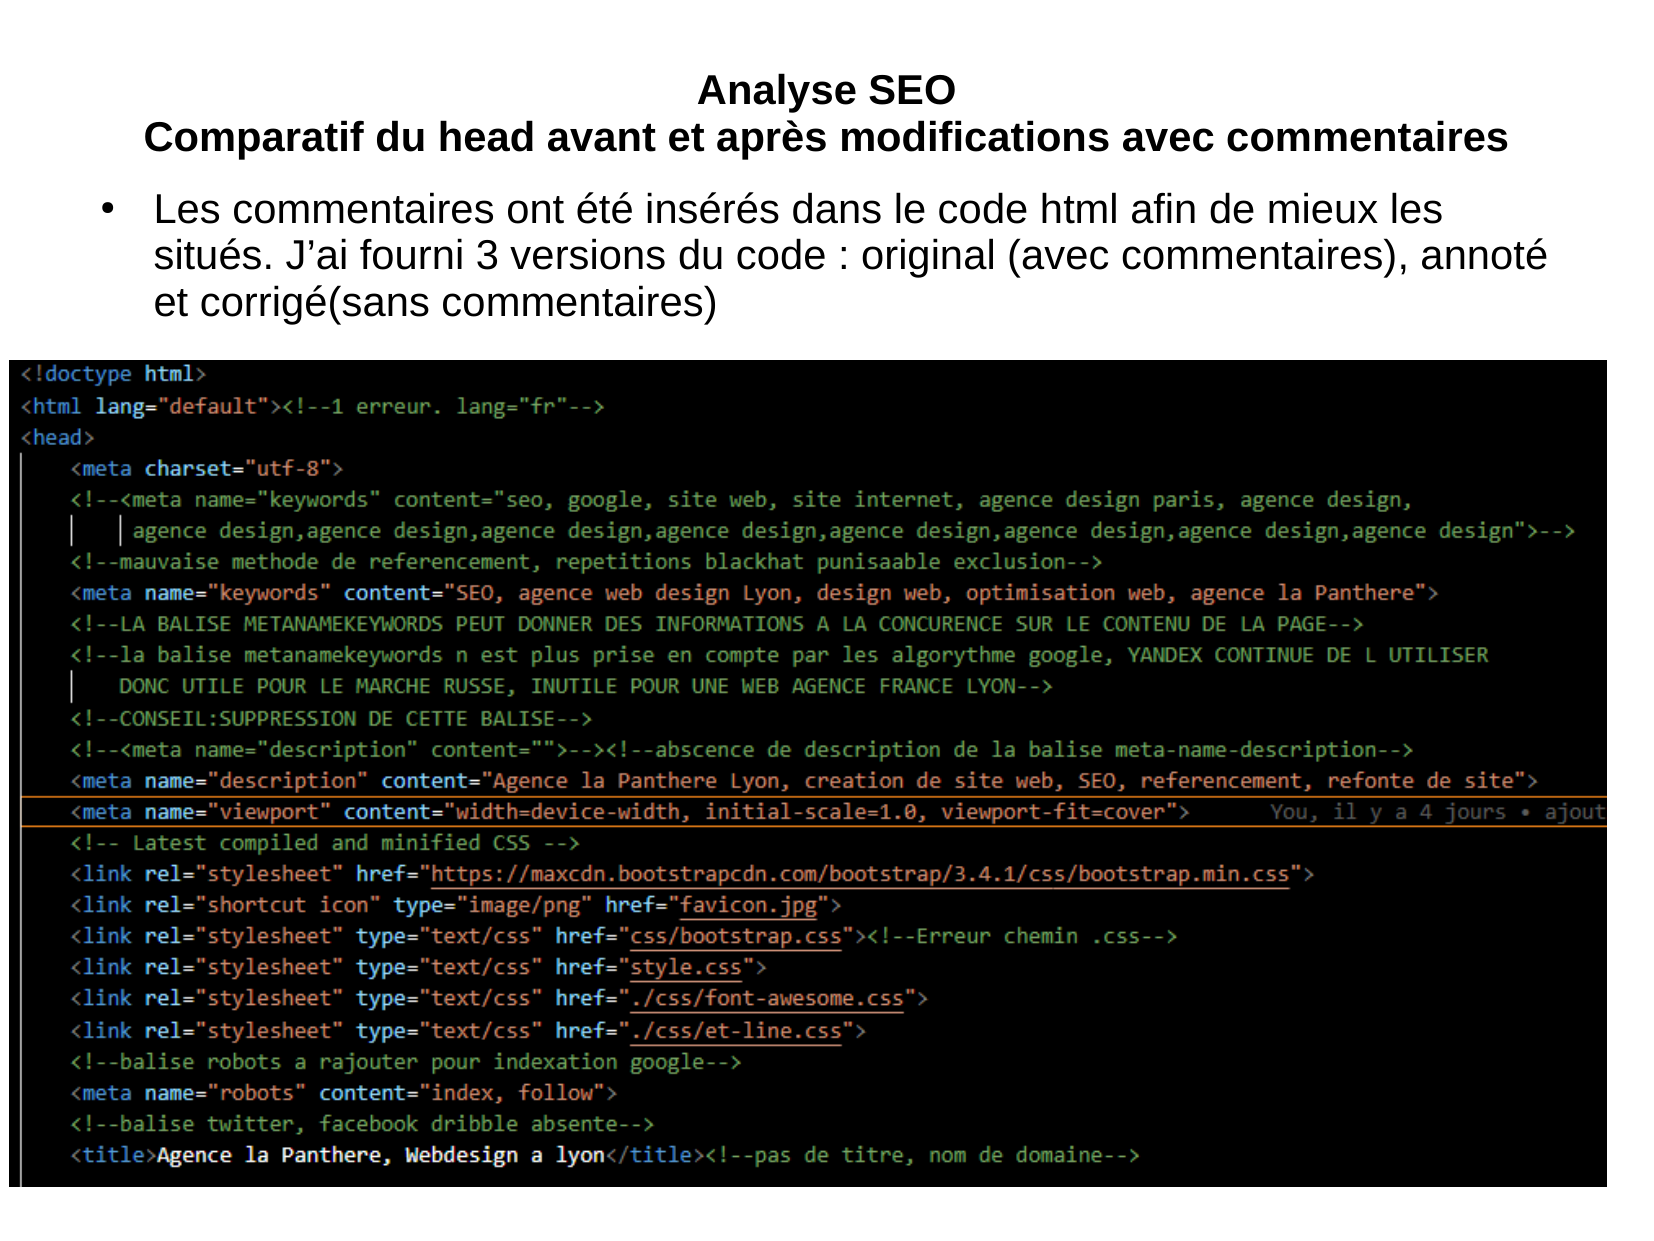

# Analyse SEO Comparatif du head avant et après modifications avec commentaires
Les commentaires ont été insérés dans le code html afin de mieux les situés. J’ai fourni 3 versions du code : original (avec commentaires), annoté et corrigé(sans commentaires)